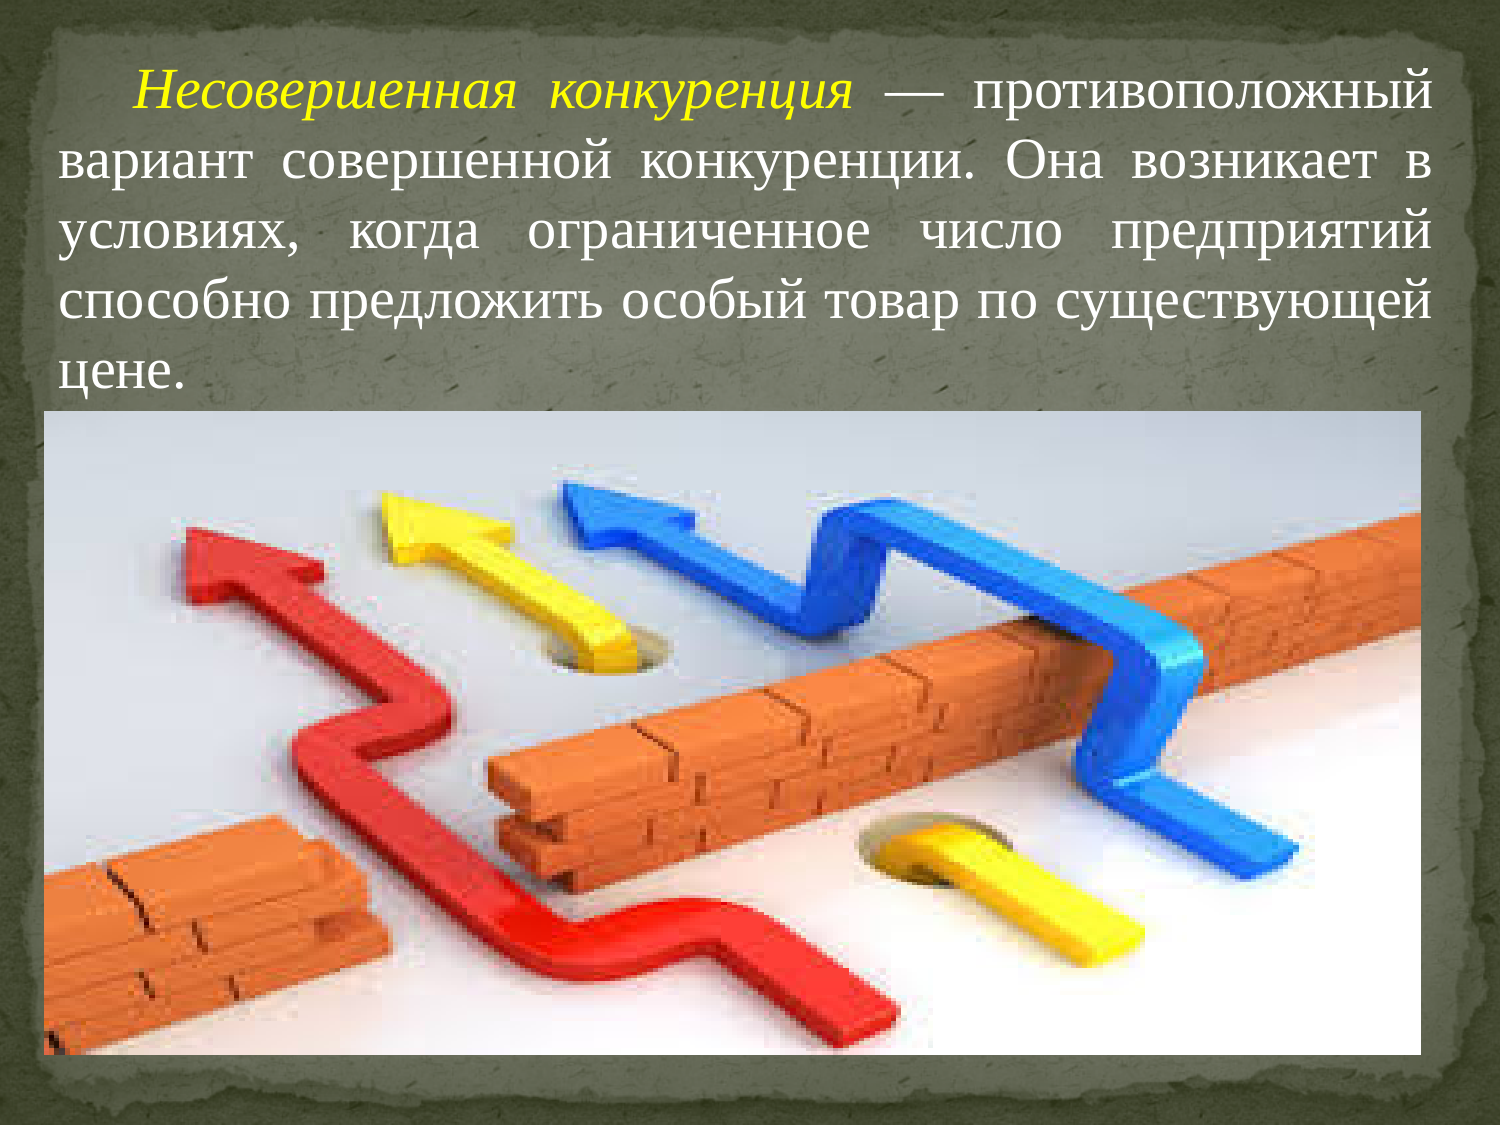

Несовершенная конку­ренция — противоположный вариант совершенной конкуренции. Она возникает в условиях, когда ограниченное число предприятий способ­но предложить особый товар по существующей цене.